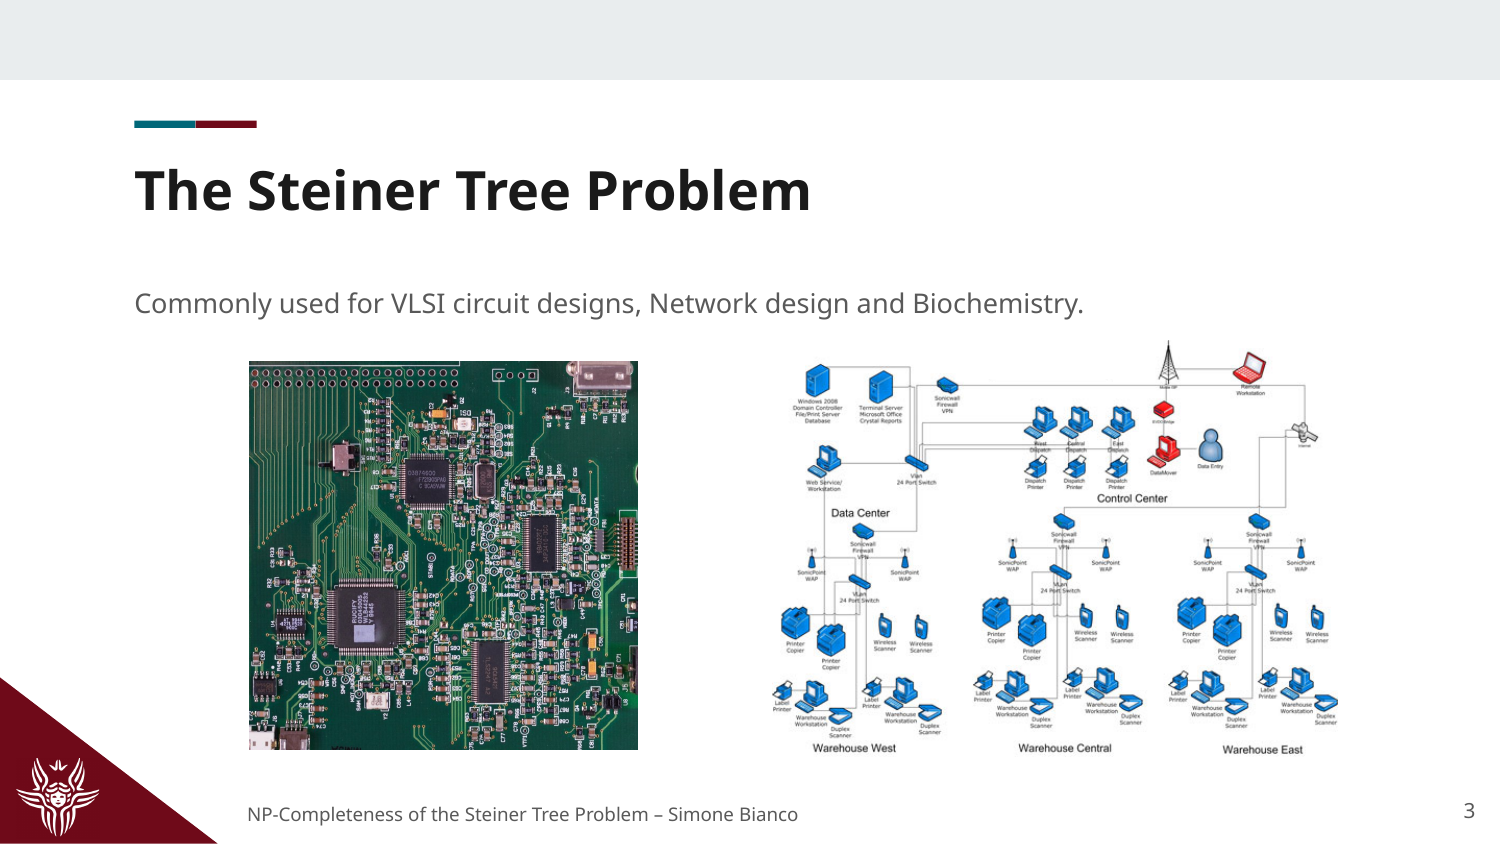

# The Steiner Tree Problem
Commonly used for VLSI circuit designs, Network design and Biochemistry.
NP-Completeness of the Steiner Tree Problem – Simone Bianco